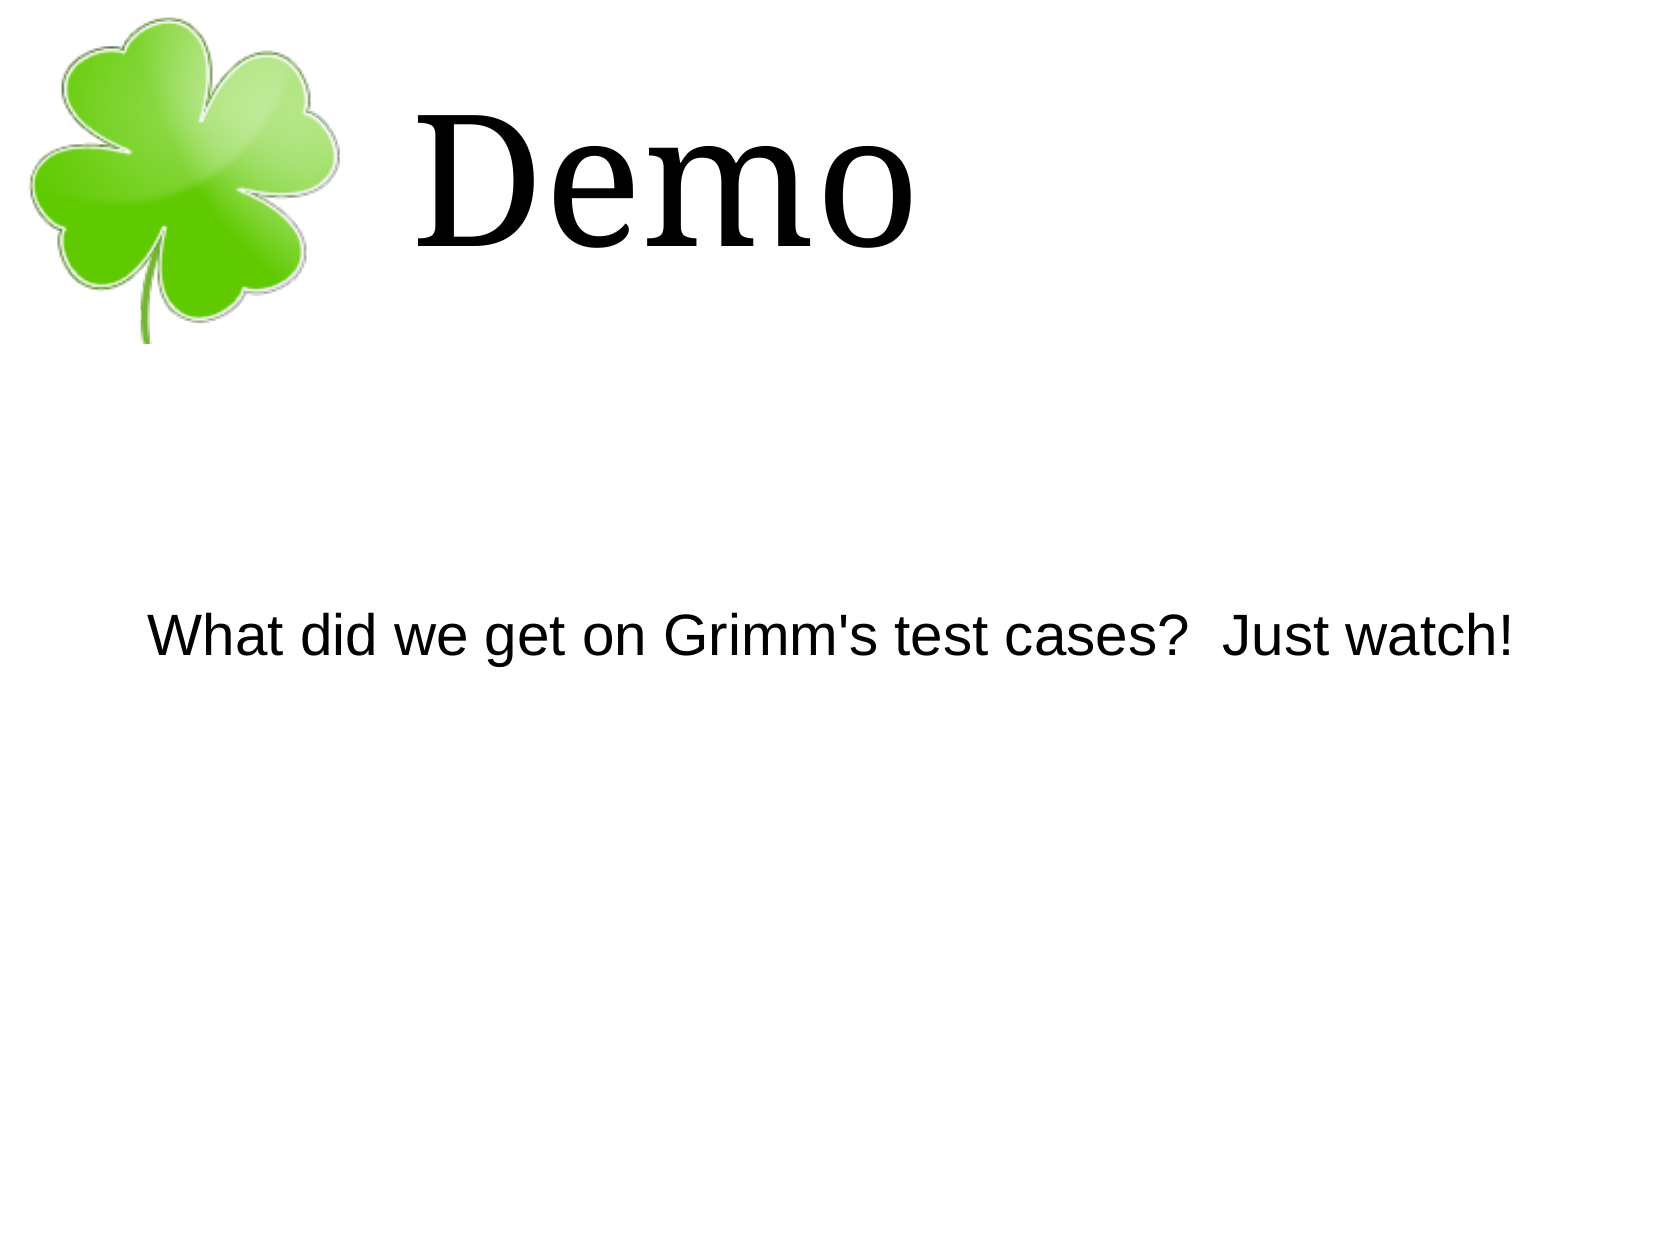

Demo
What did we get on Grimm's test cases? Just watch!